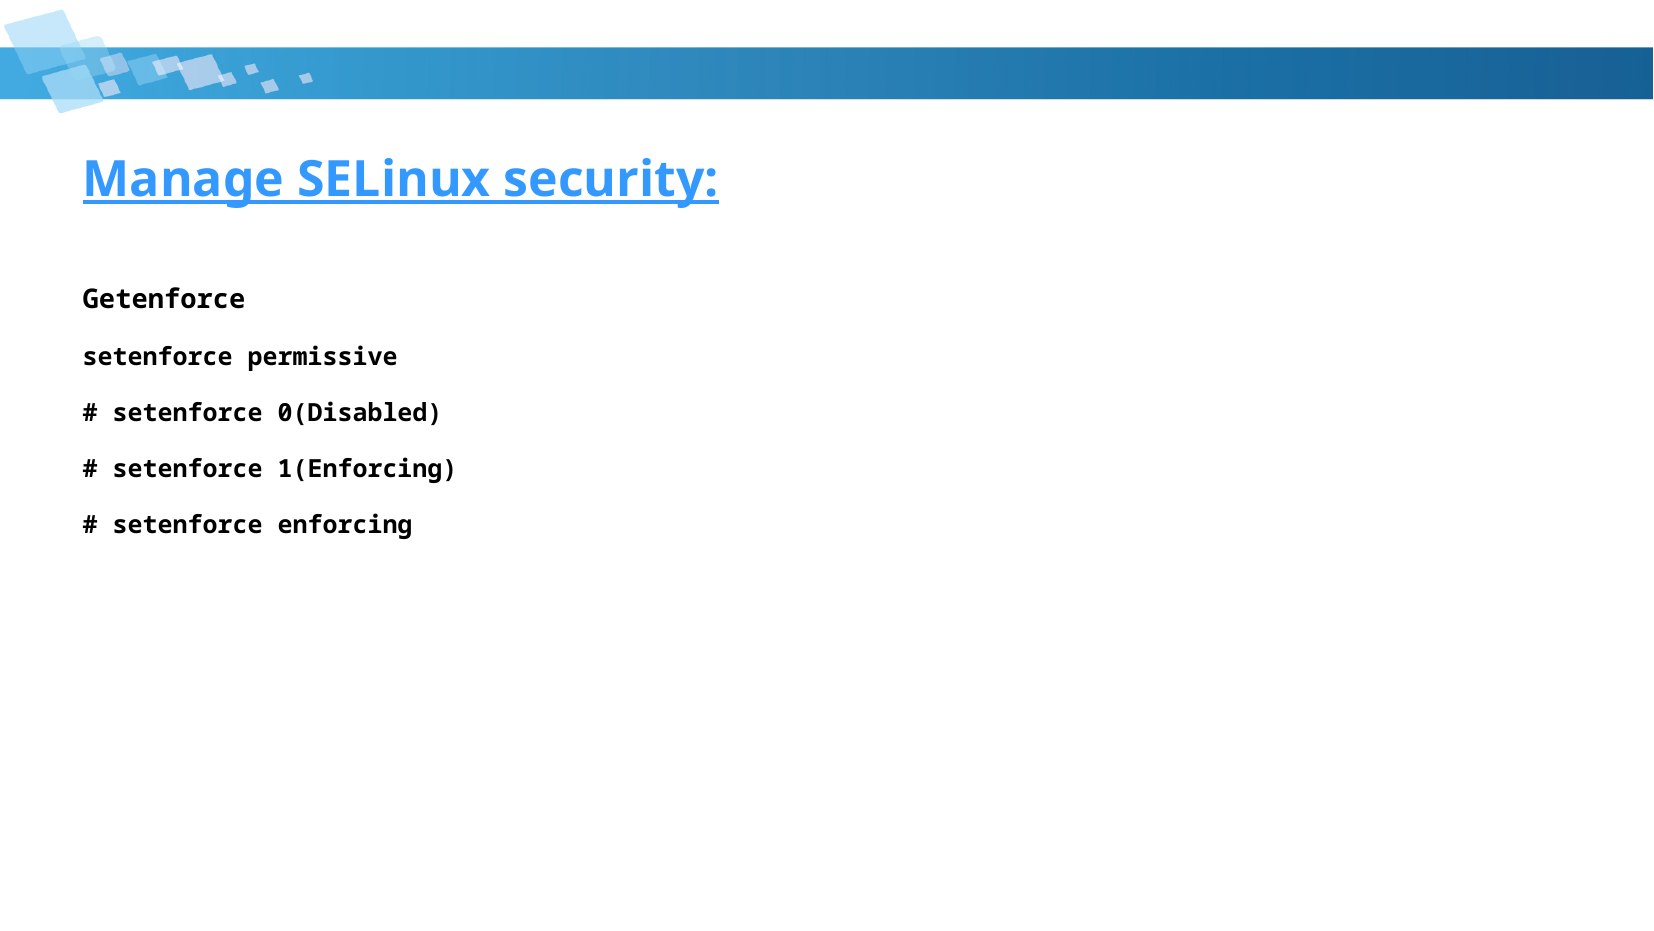

# Manage SELinux security:
Getenforce
setenforce permissive
# setenforce 0(Disabled)
# setenforce 1(Enforcing)
# setenforce enforcing